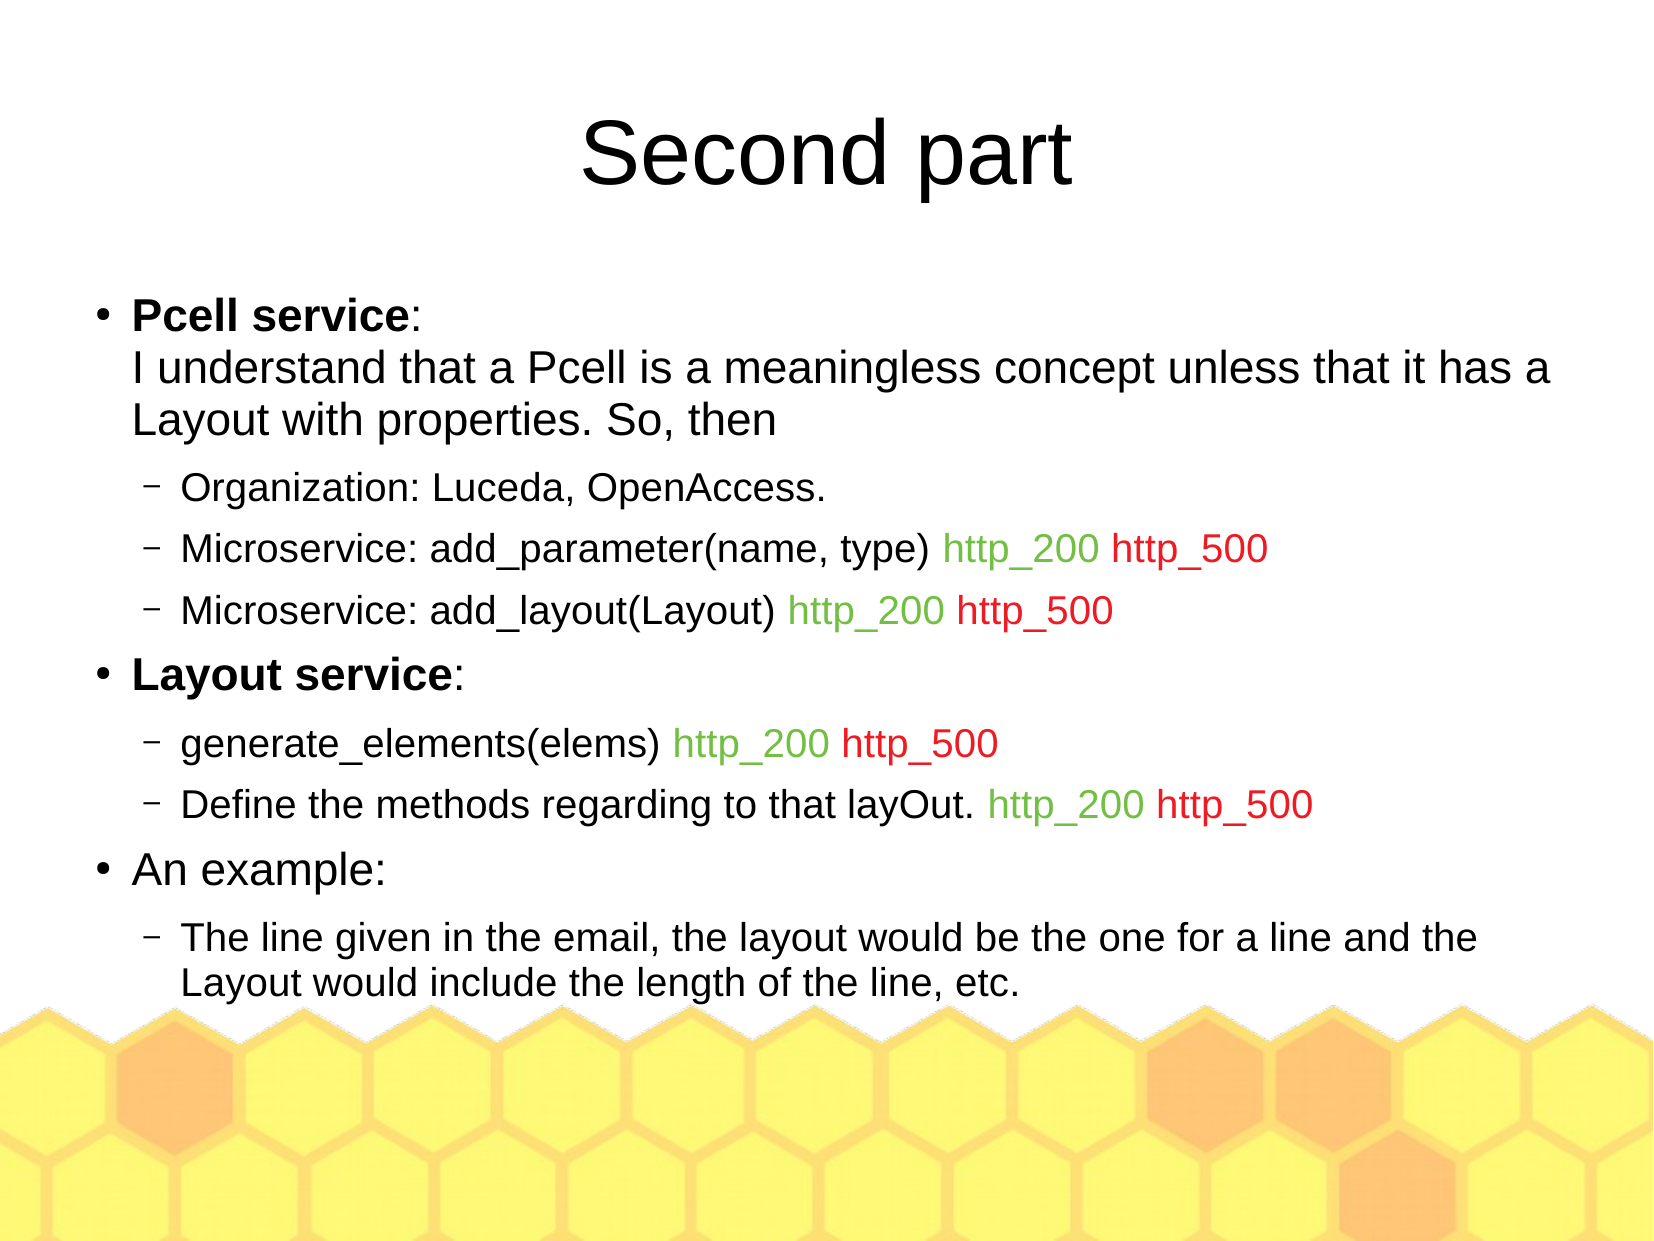

# Second part
Pcell service:
I understand that a Pcell is a meaningless concept unless that it has a Layout with properties. So, then
Organization: Luceda, OpenAccess.
Microservice: add_parameter(name, type) http_200 http_500
Microservice: add_layout(Layout) http_200 http_500
Layout service:
generate_elements(elems) http_200 http_500
Define the methods regarding to that layOut. http_200 http_500
An example:
The line given in the email, the layout would be the one for a line and the Layout would include the length of the line, etc.